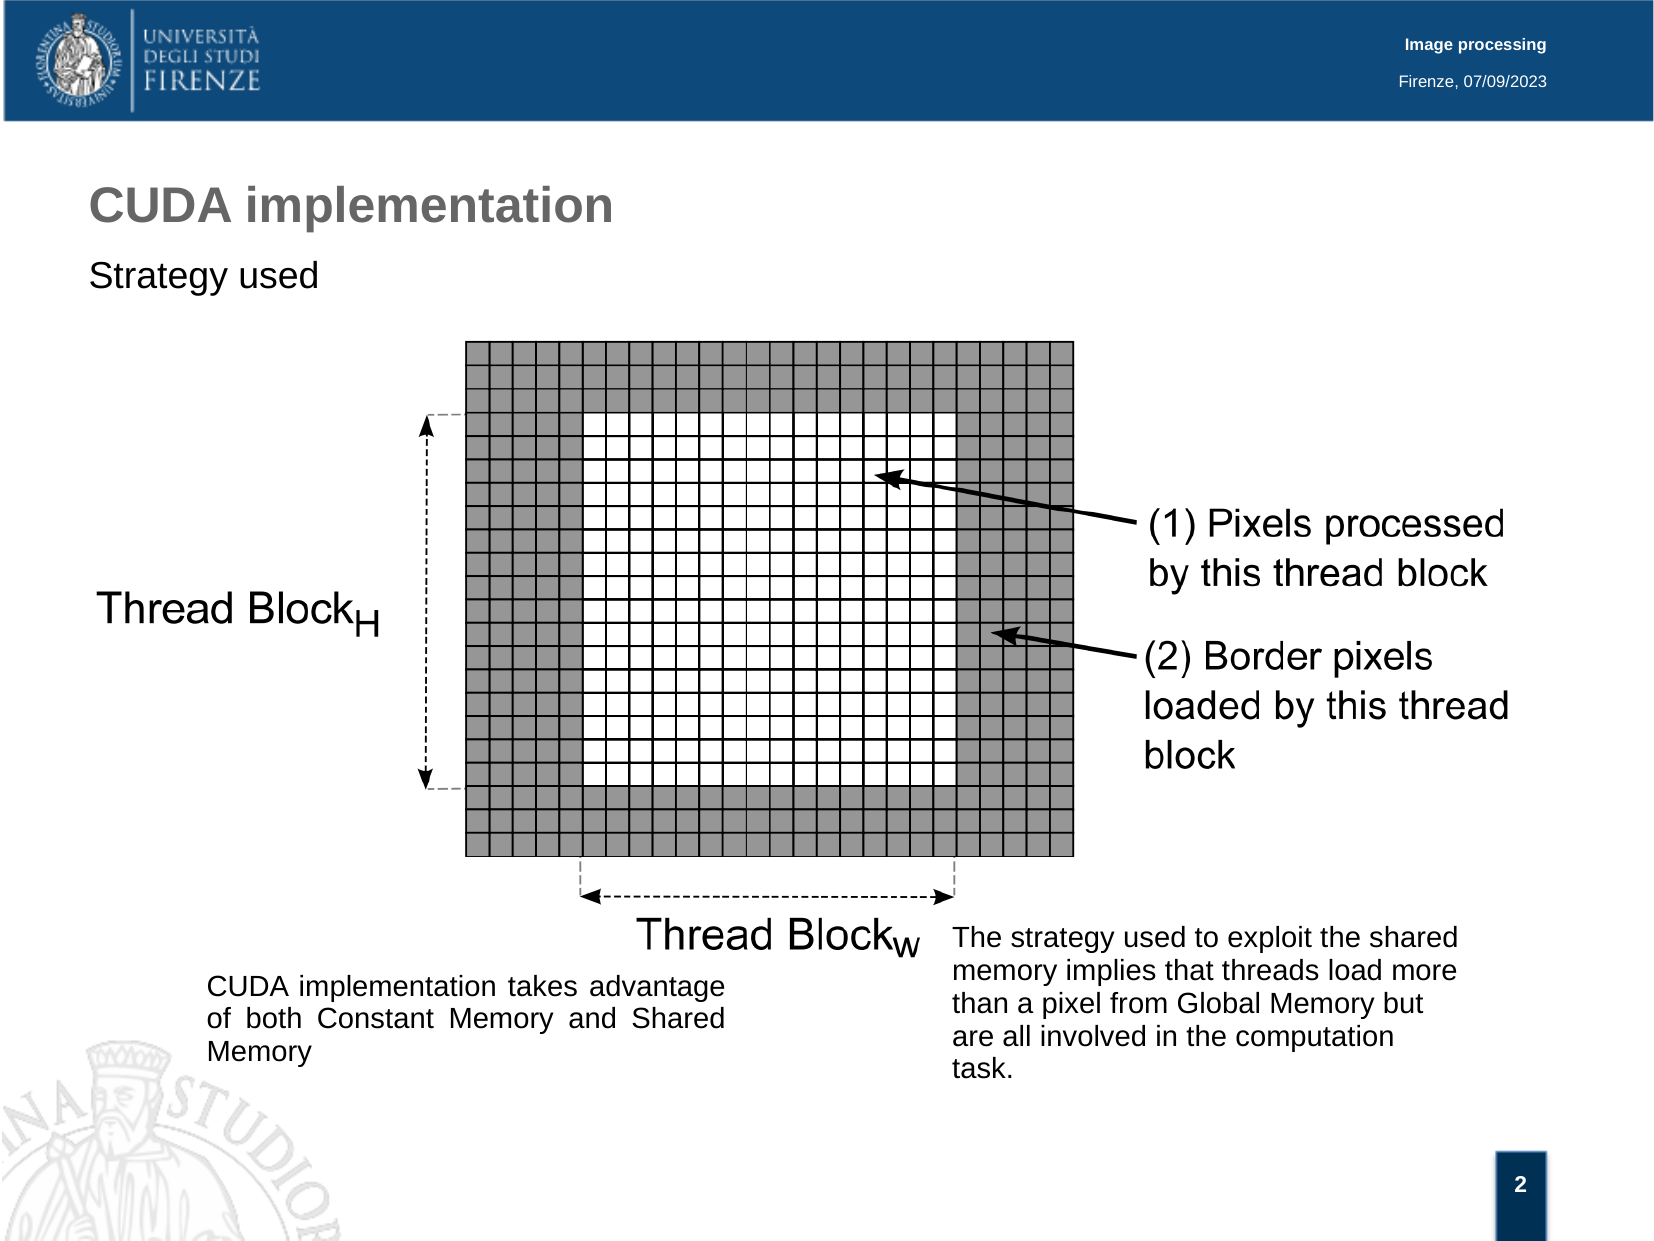

Image processing
Firenze, 07/09/2023
CUDA implementation
Strategy used
The strategy used to exploit the shared memory implies that threads load more than a pixel from Global Memory but are all involved in the computation task.
CUDA implementation takes advantage of both Constant Memory and Shared Memory
2